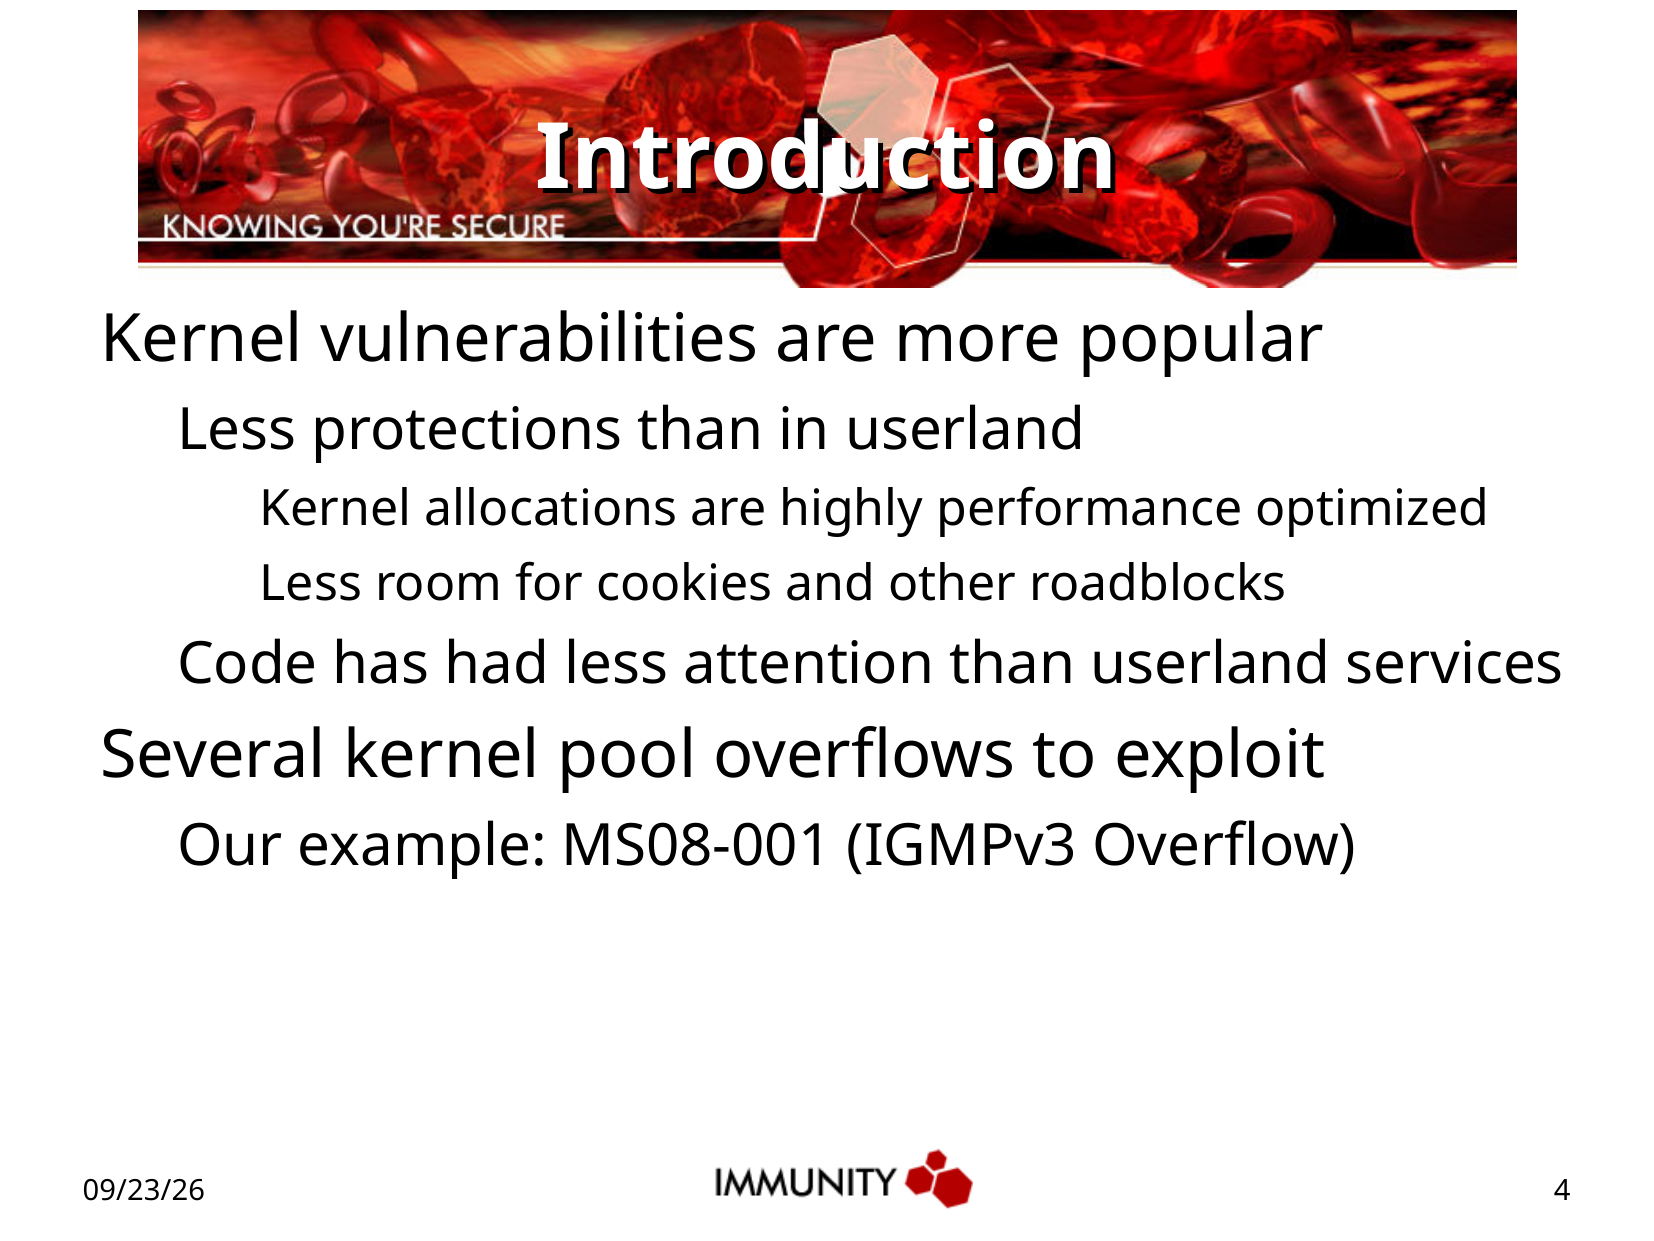

# Introduction
Kernel vulnerabilities are more popular
Less protections than in userland
Kernel allocations are highly performance optimized
Less room for cookies and other roadblocks
Code has had less attention than userland services
Several kernel pool overflows to exploit
Our example: MS08-001 (IGMPv3 Overflow)
4